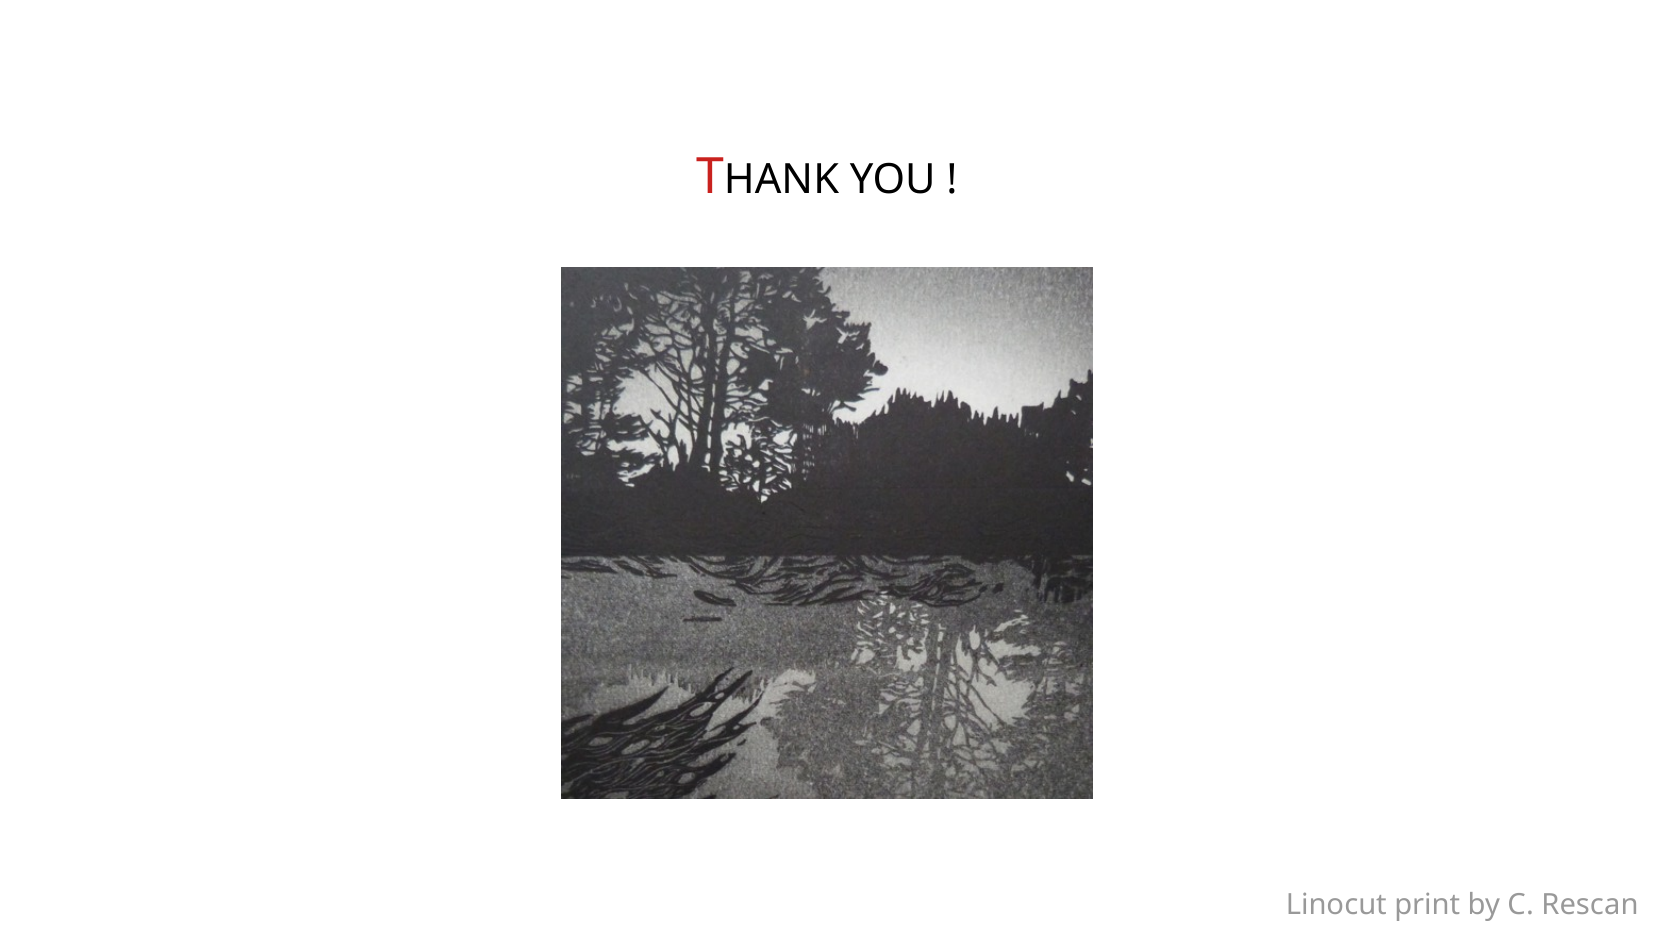

THANK YOU !
Linocut print by C. Rescan